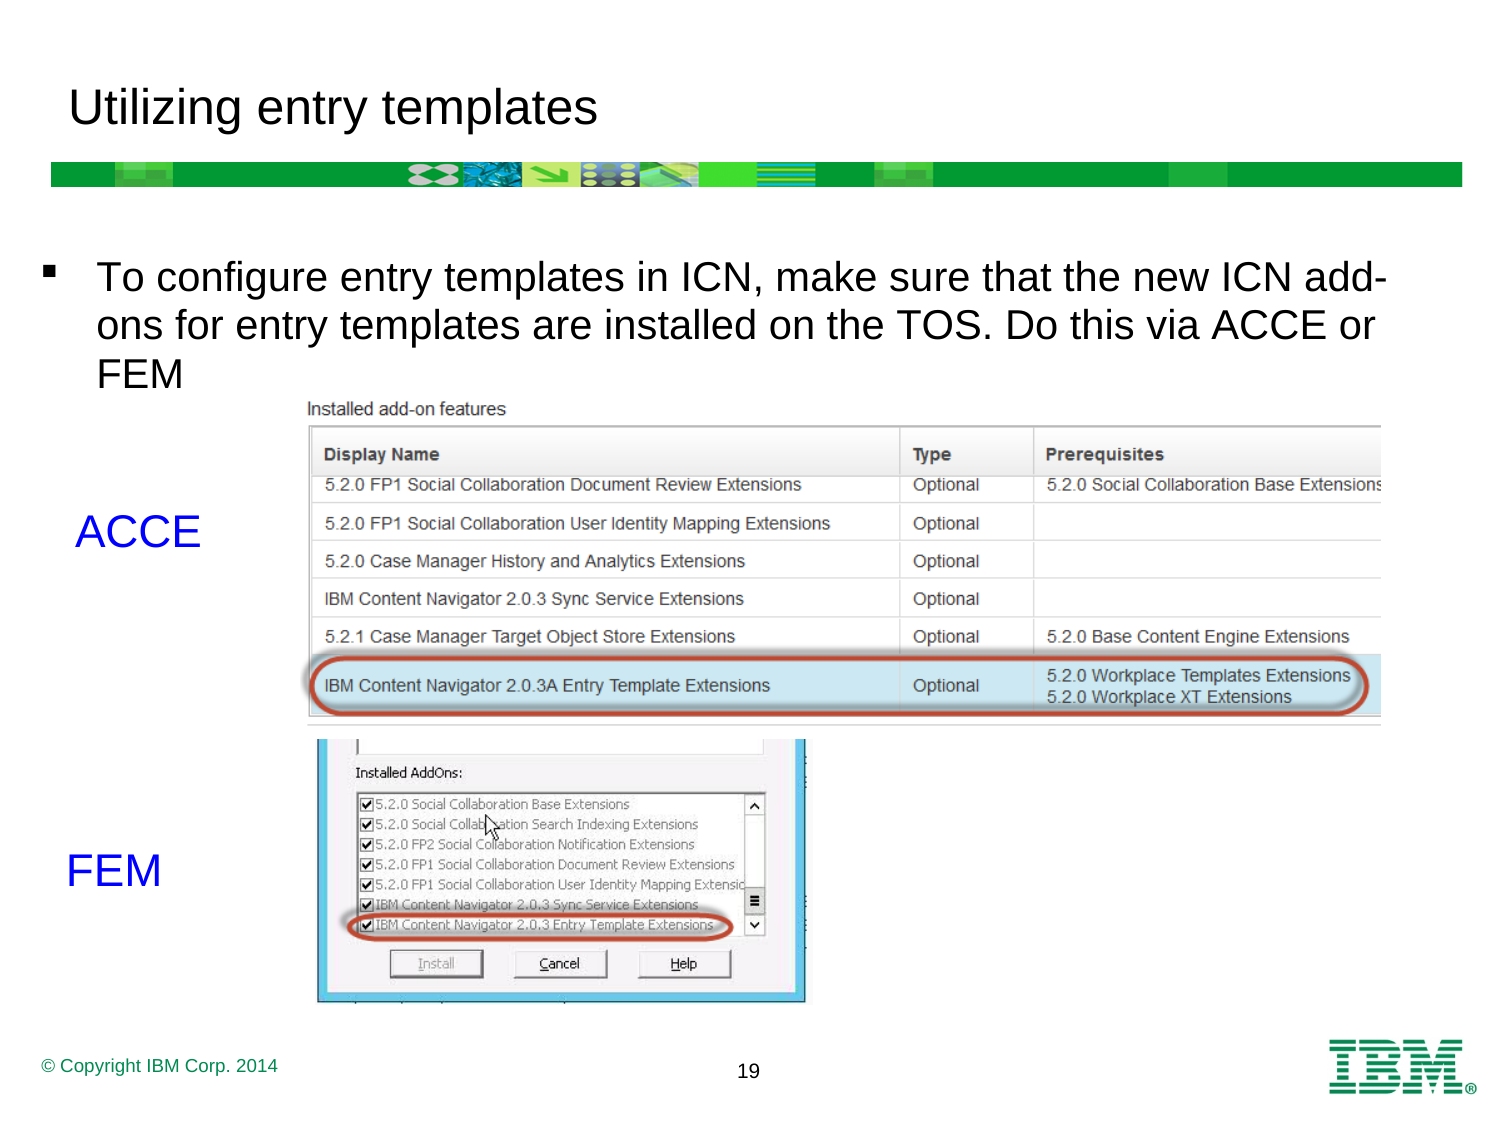

# Utilizing entry templates
To configure entry templates in ICN, make sure that the new ICN add-ons for entry templates are installed on the TOS. Do this via ACCE or FEM
ACCE
FEM
19